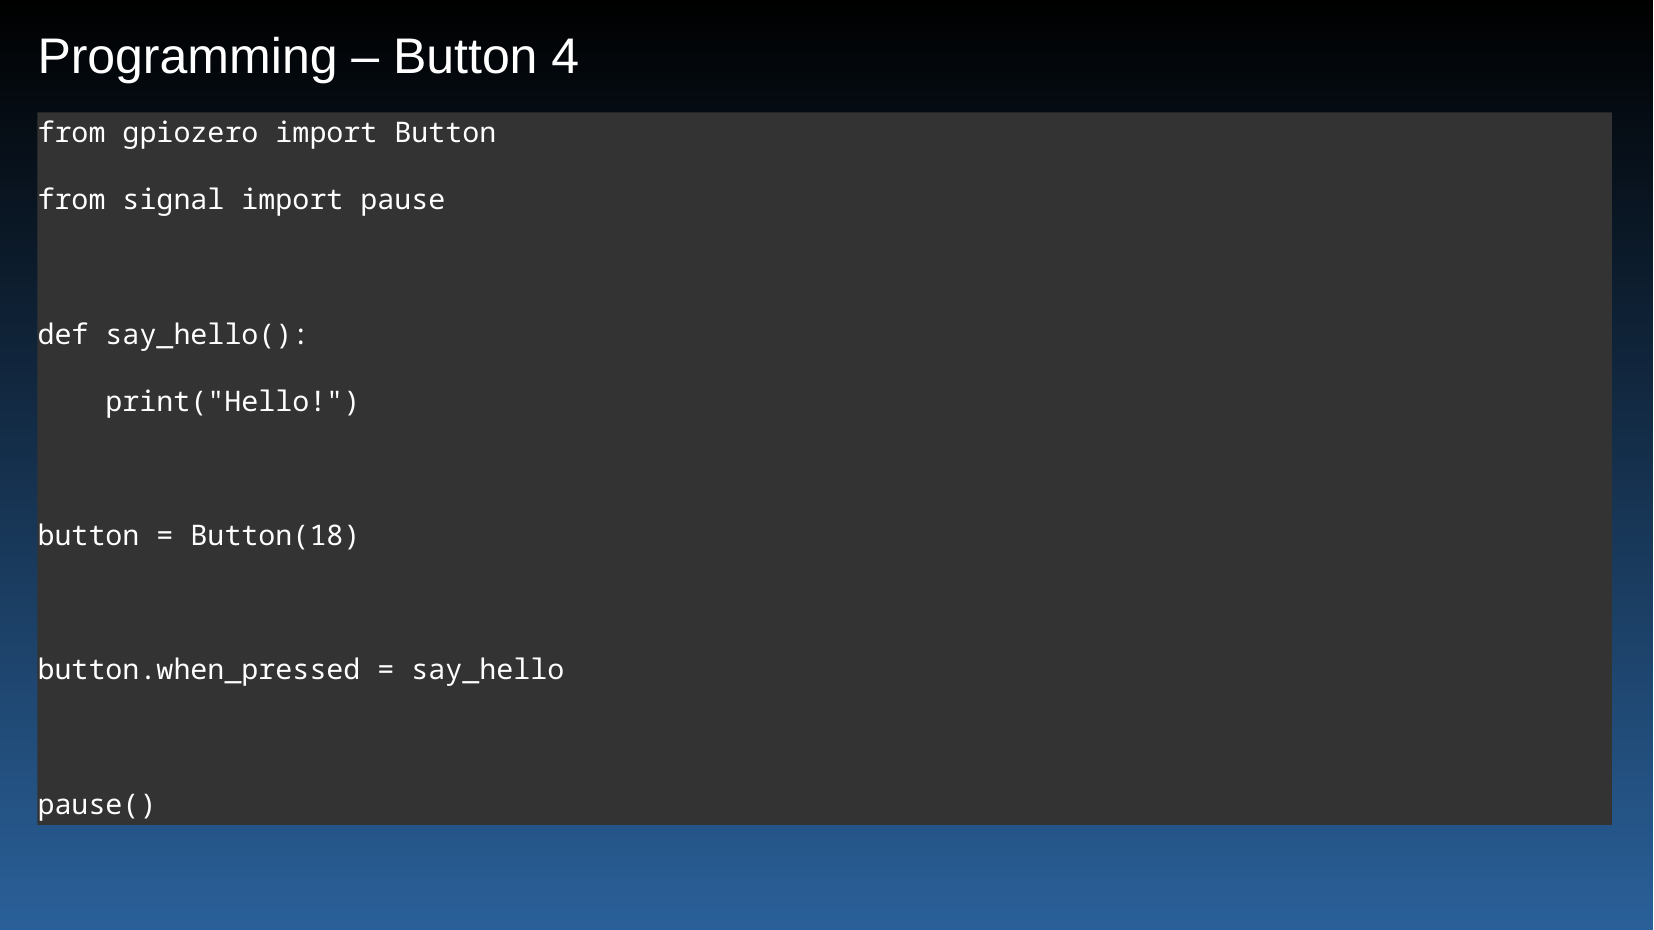

# Programming – Button 4
from gpiozero import Button
from signal import pause
def say_hello():
 print("Hello!")
button = Button(18)
button.when_pressed = say_hello
pause()